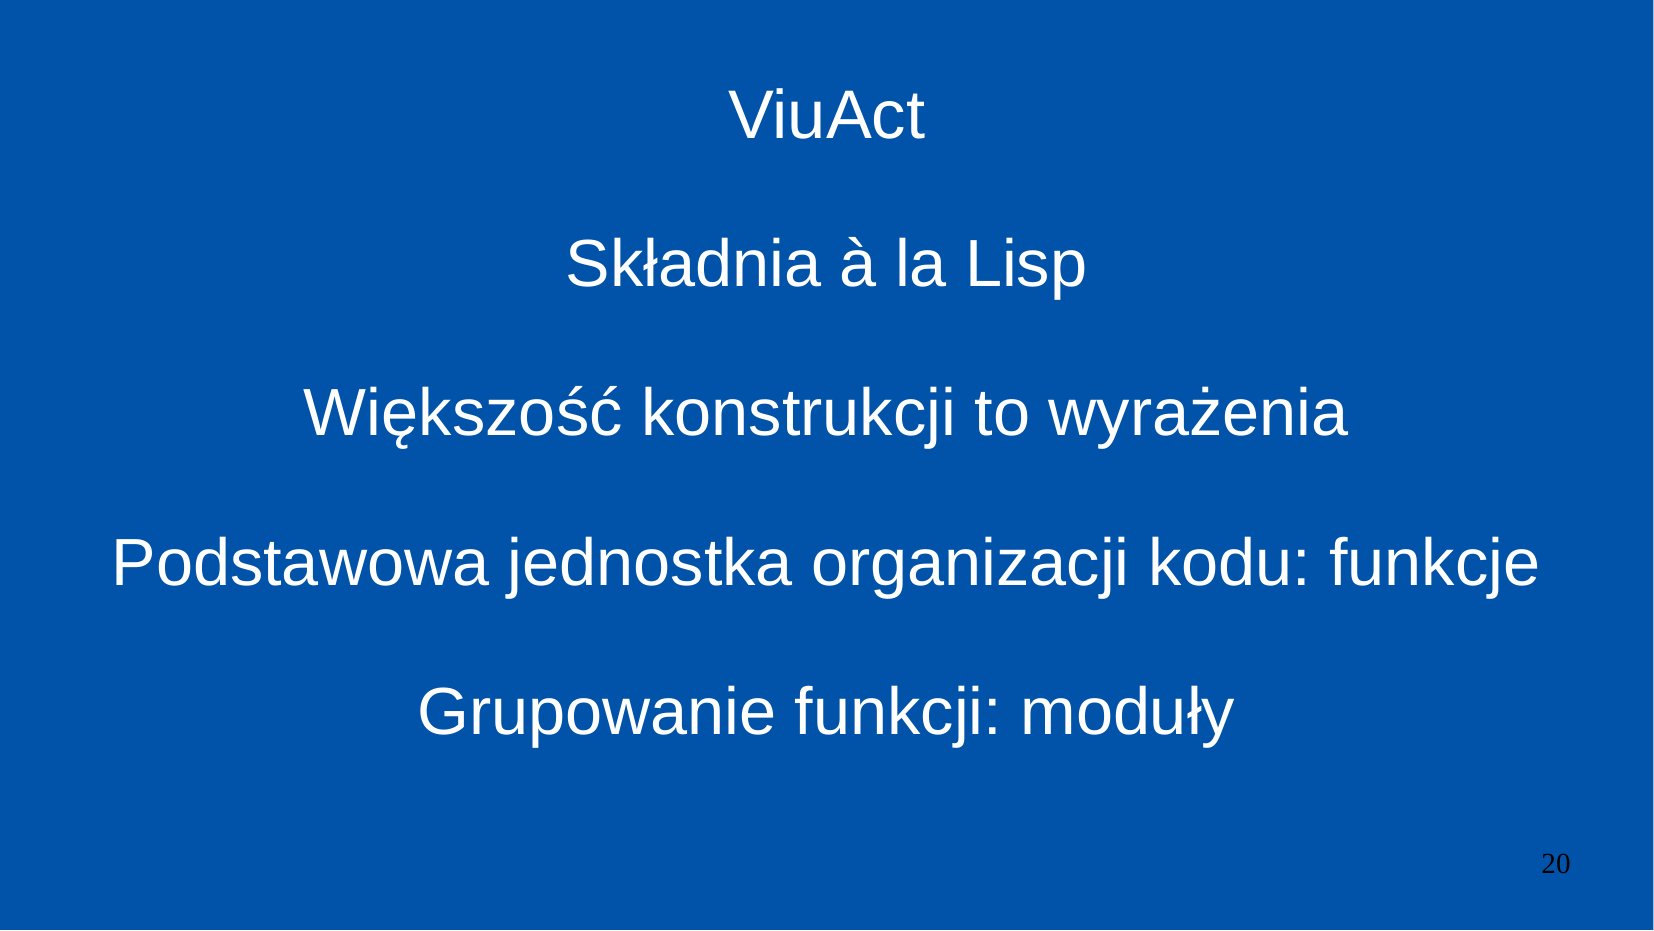

# ViuAct
Składnia à la Lisp
Większość konstrukcji to wyrażenia
Podstawowa jednostka organizacji kodu: funkcje
Grupowanie funkcji: moduły
20